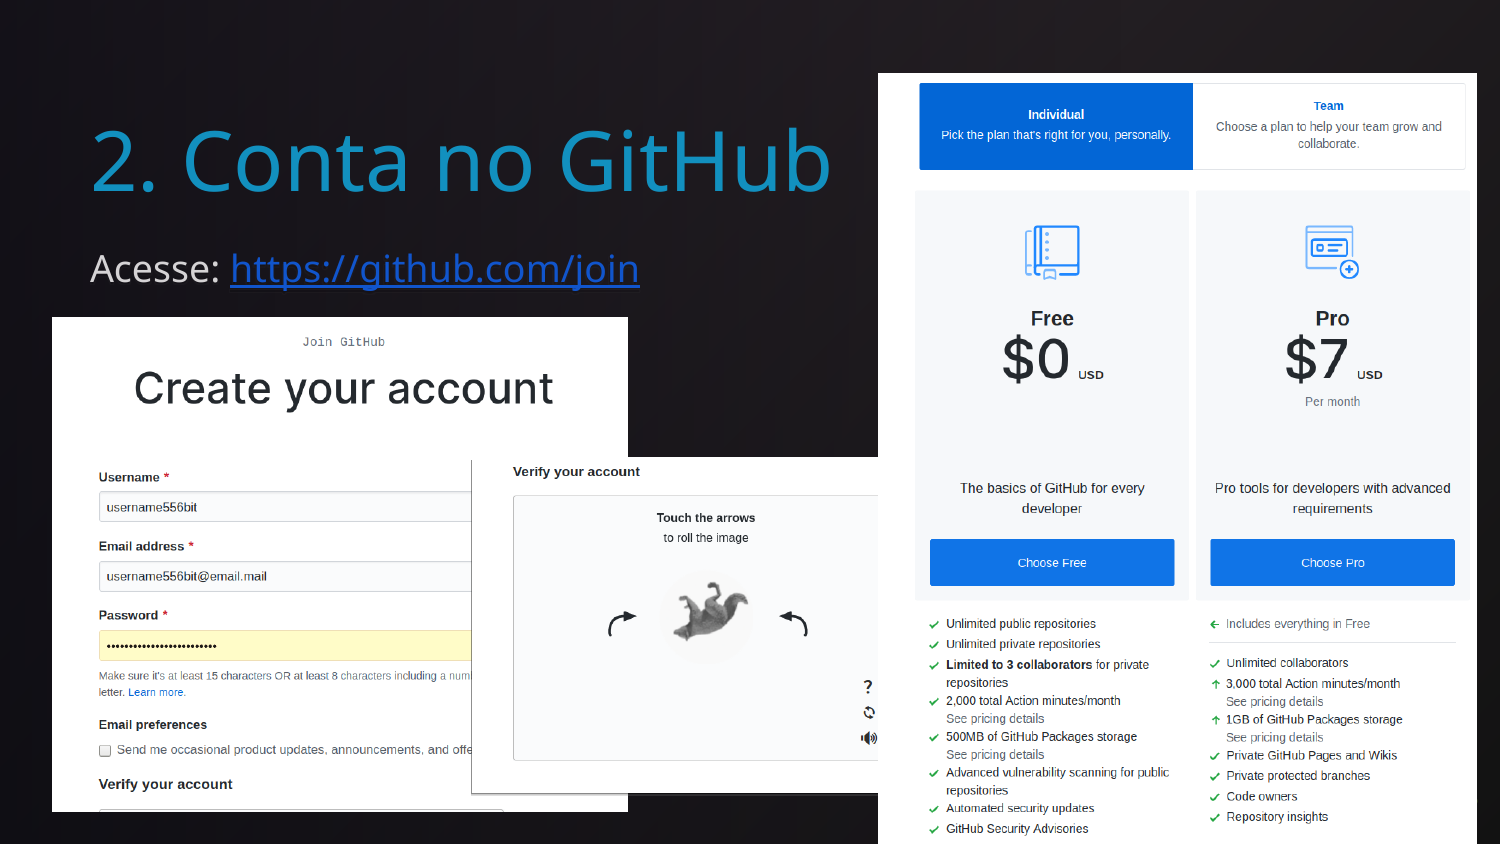

# 2. Conta no GitHub
Acesse: https://github.com/join